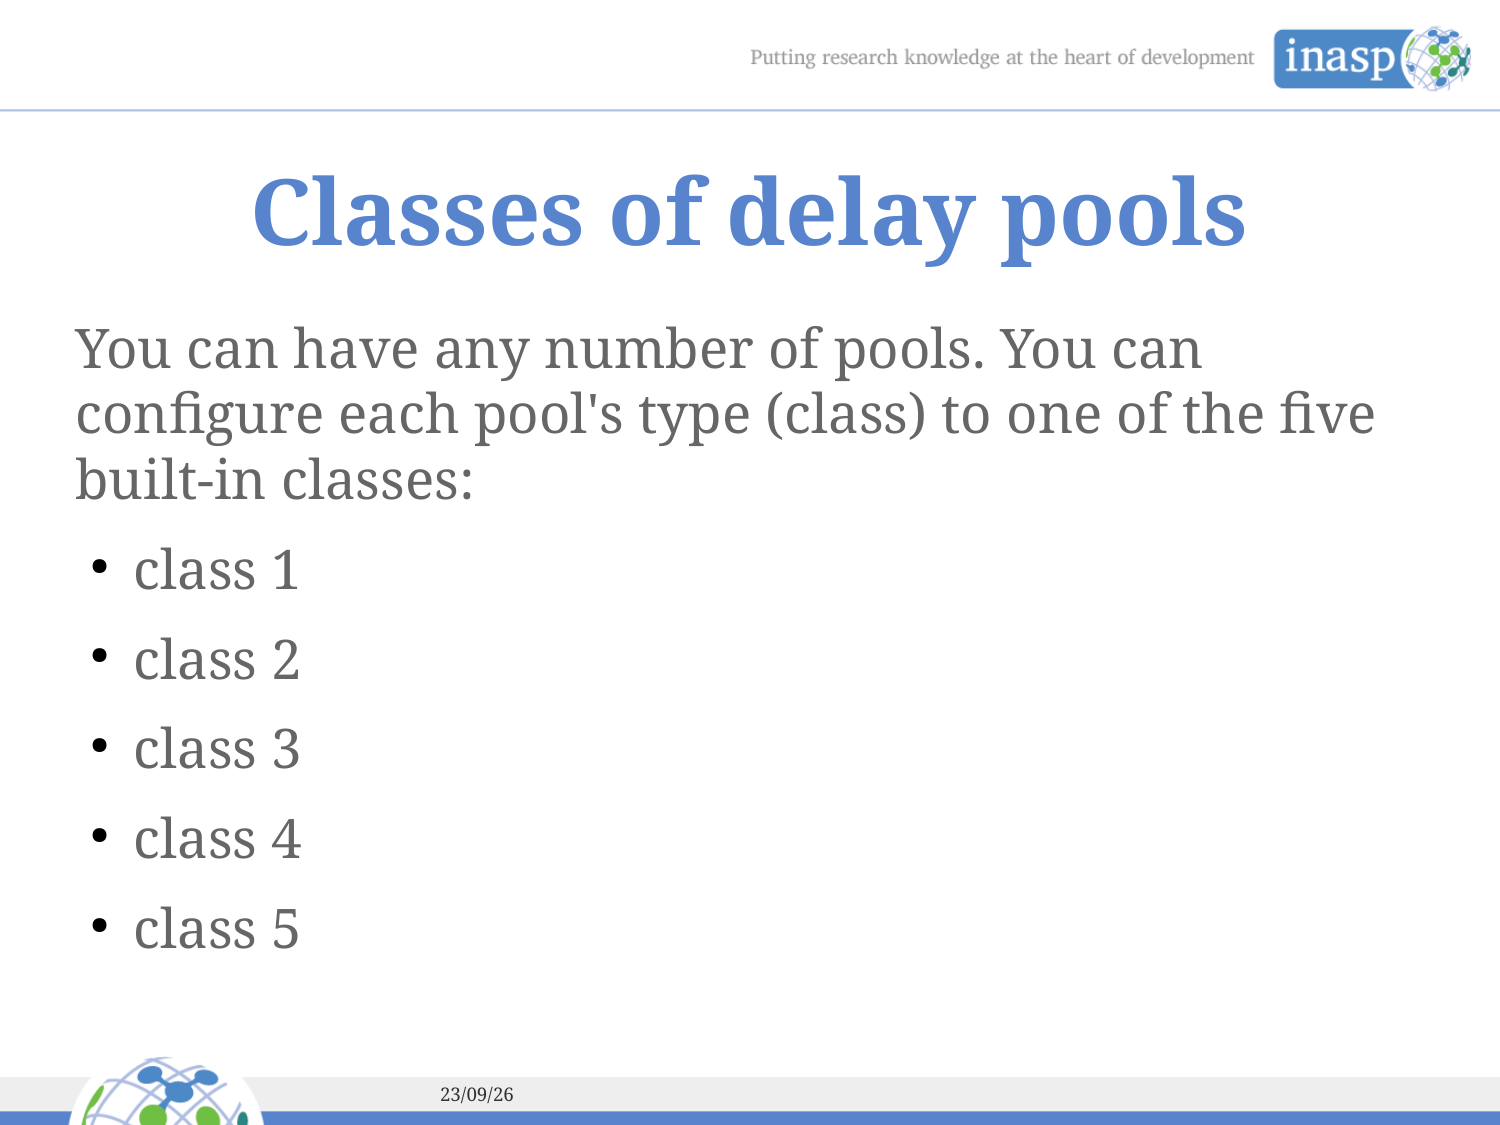

# Classes of delay pools
You can have any number of pools. You can configure each pool's type (class) to one of the five built-in classes:
class 1
class 2
class 3
class 4
class 5